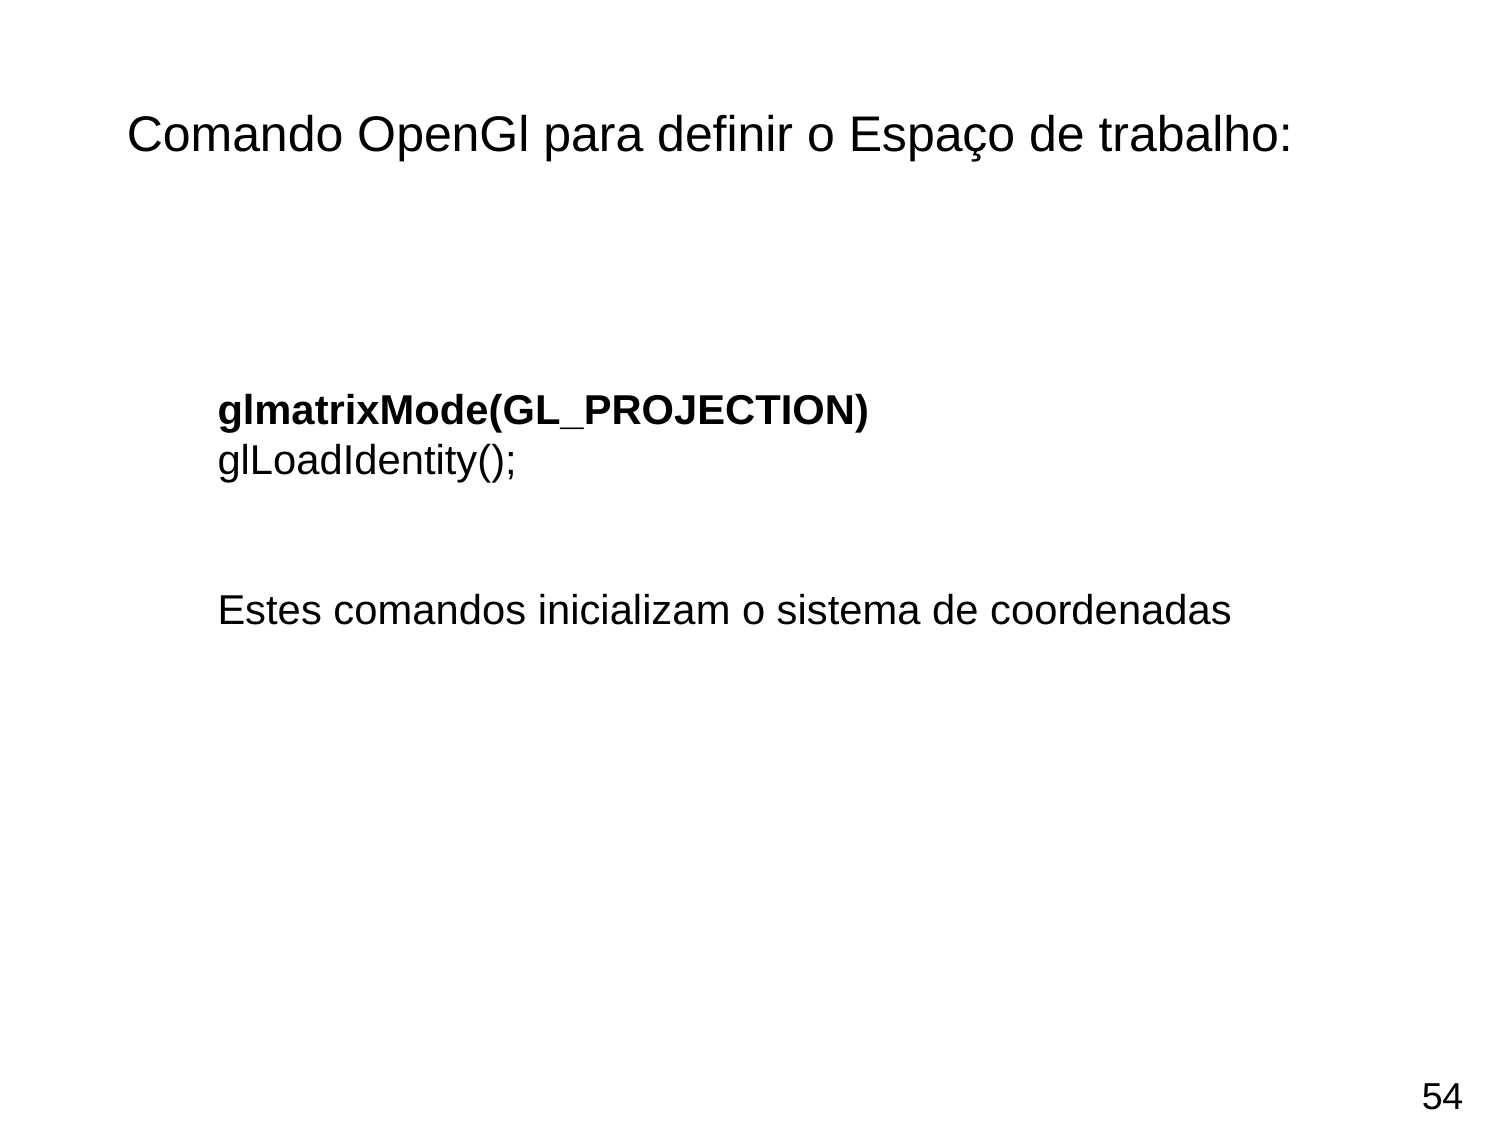

Comando OpenGl para definir o Espaço de trabalho:
glmatrixMode(GL_PROJECTION)
glLoadIdentity();
Estes comandos inicializam o sistema de coordenadas
54